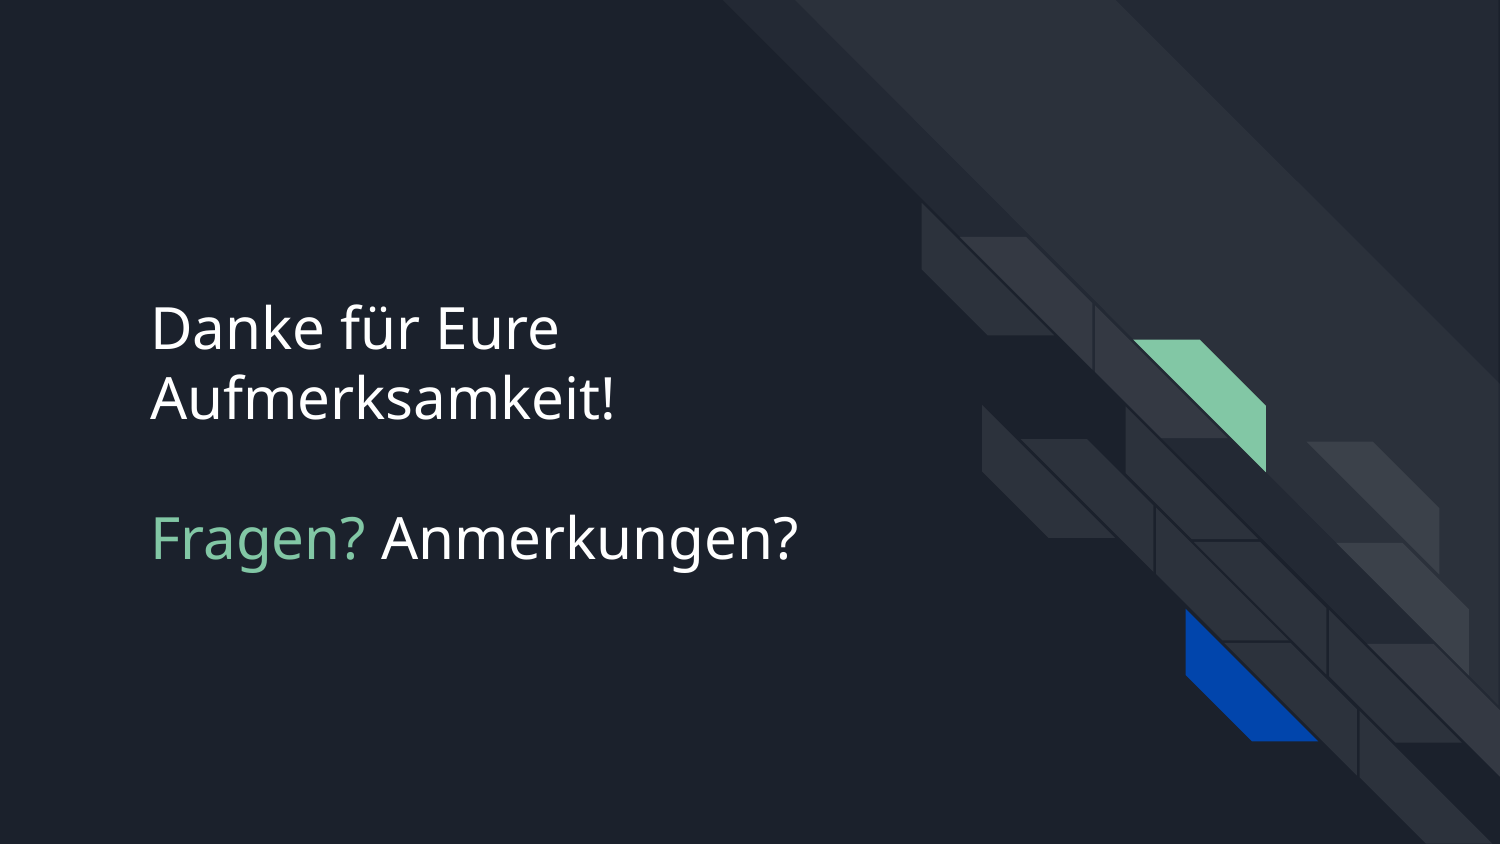

# Danke für Eure Aufmerksamkeit! Fragen? Anmerkungen?